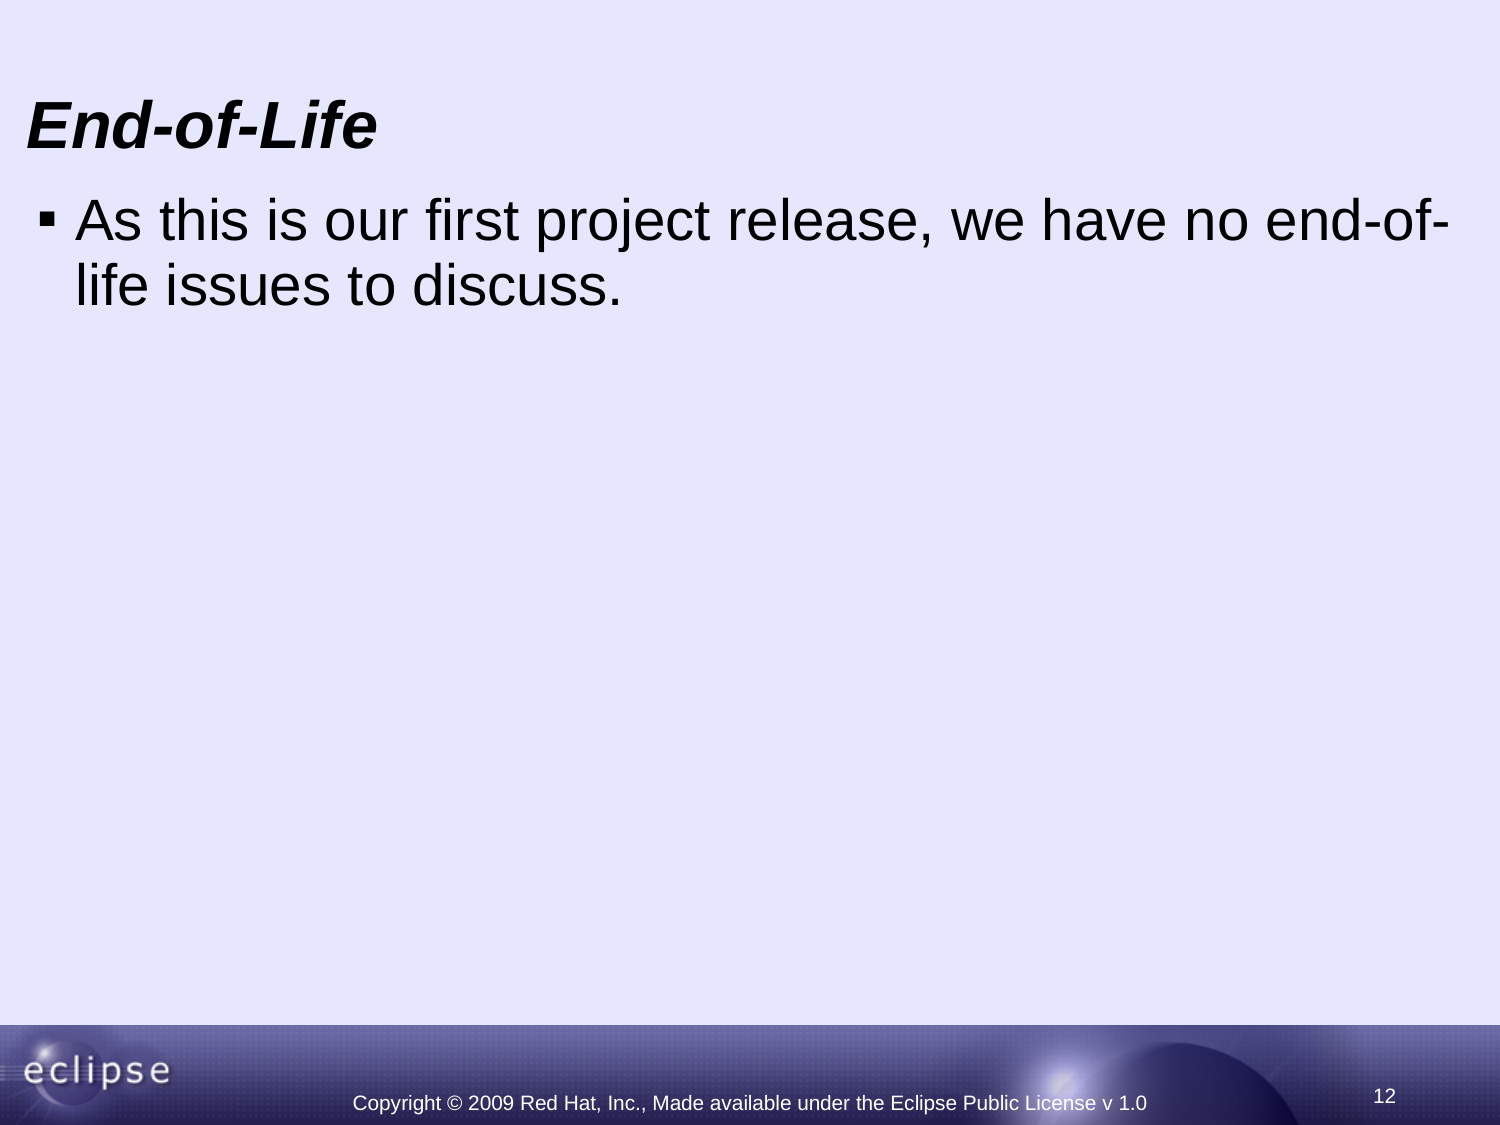

# End-of-Life
As this is our first project release, we have no end-of-life issues to discuss.